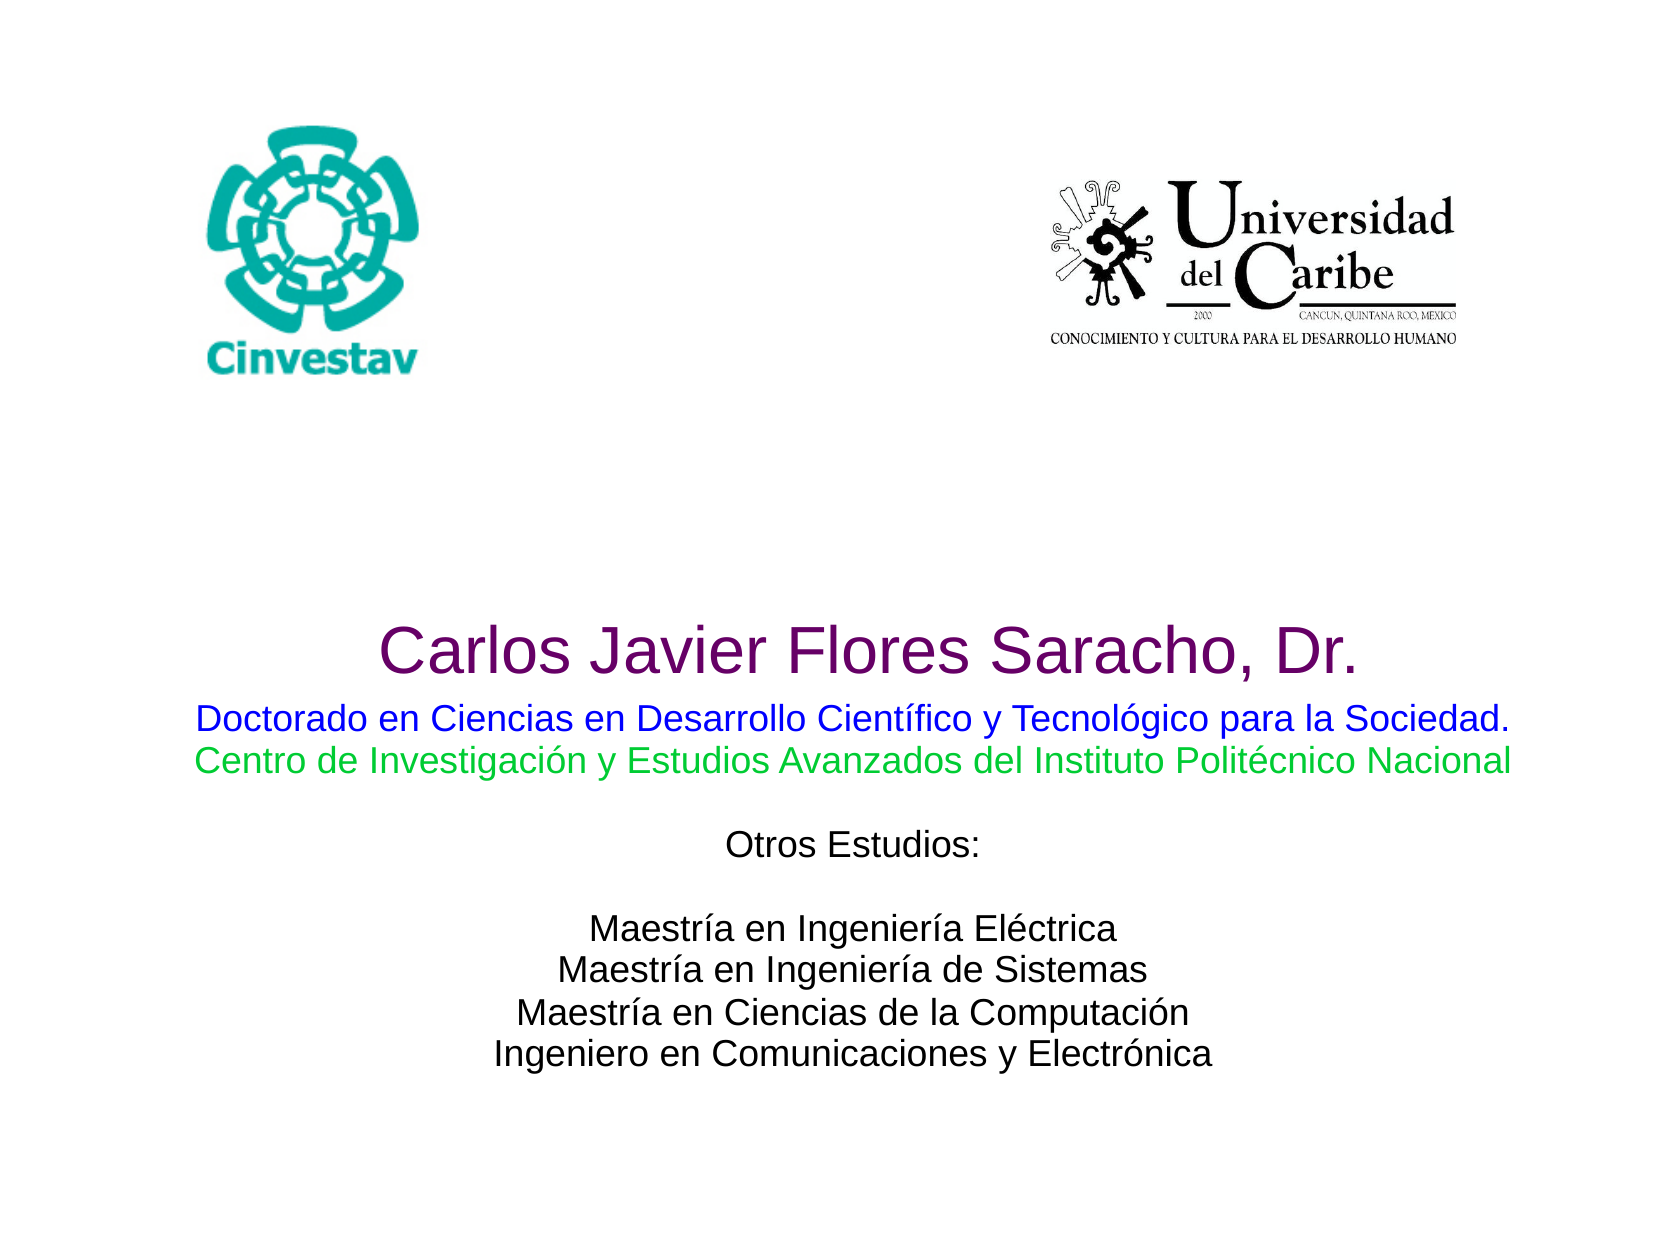

# Carlos Javier Flores Saracho, Dr.
Doctorado en Ciencias en Desarrollo Científico y Tecnológico para la Sociedad.
Centro de Investigación y Estudios Avanzados del Instituto Politécnico Nacional
Otros Estudios:
Maestría en Ingeniería Eléctrica
Maestría en Ingeniería de Sistemas
Maestría en Ciencias de la Computación
Ingeniero en Comunicaciones y Electrónica